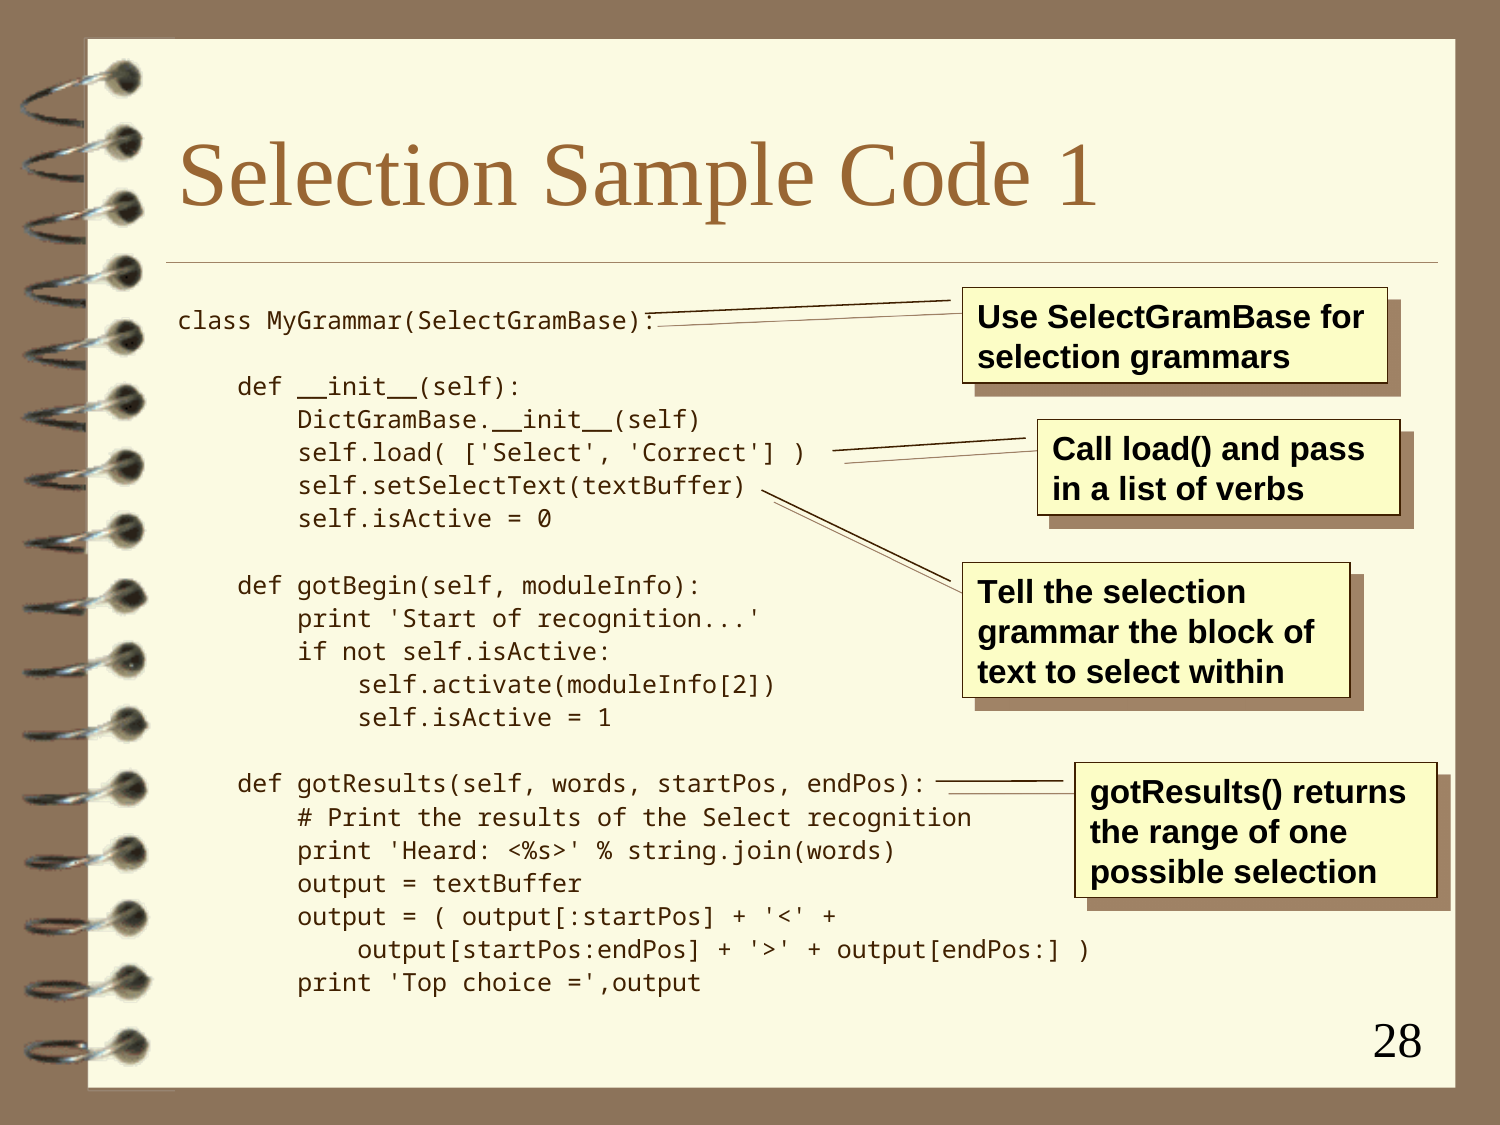

# Selection Sample Code 1
Use SelectGramBase for selection grammars
class MyGrammar(SelectGramBase):
 def __init__(self):
 DictGramBase.__init__(self)
 self.load( ['Select', 'Correct'] )
 self.setSelectText(textBuffer)
 self.isActive = 0
 def gotBegin(self, moduleInfo):
 print 'Start of recognition...'
 if not self.isActive:
 self.activate(moduleInfo[2])
 self.isActive = 1
 def gotResults(self, words, startPos, endPos):
 # Print the results of the Select recognition
 print 'Heard: <%s>' % string.join(words)
 output = textBuffer
 output = ( output[:startPos] + '<' +
 output[startPos:endPos] + '>' + output[endPos:] )
 print 'Top choice =',output
Call load() and pass in a list of verbs
Tell the selection grammar the block of text to select within
gotResults() returns the range of one possible selection
28